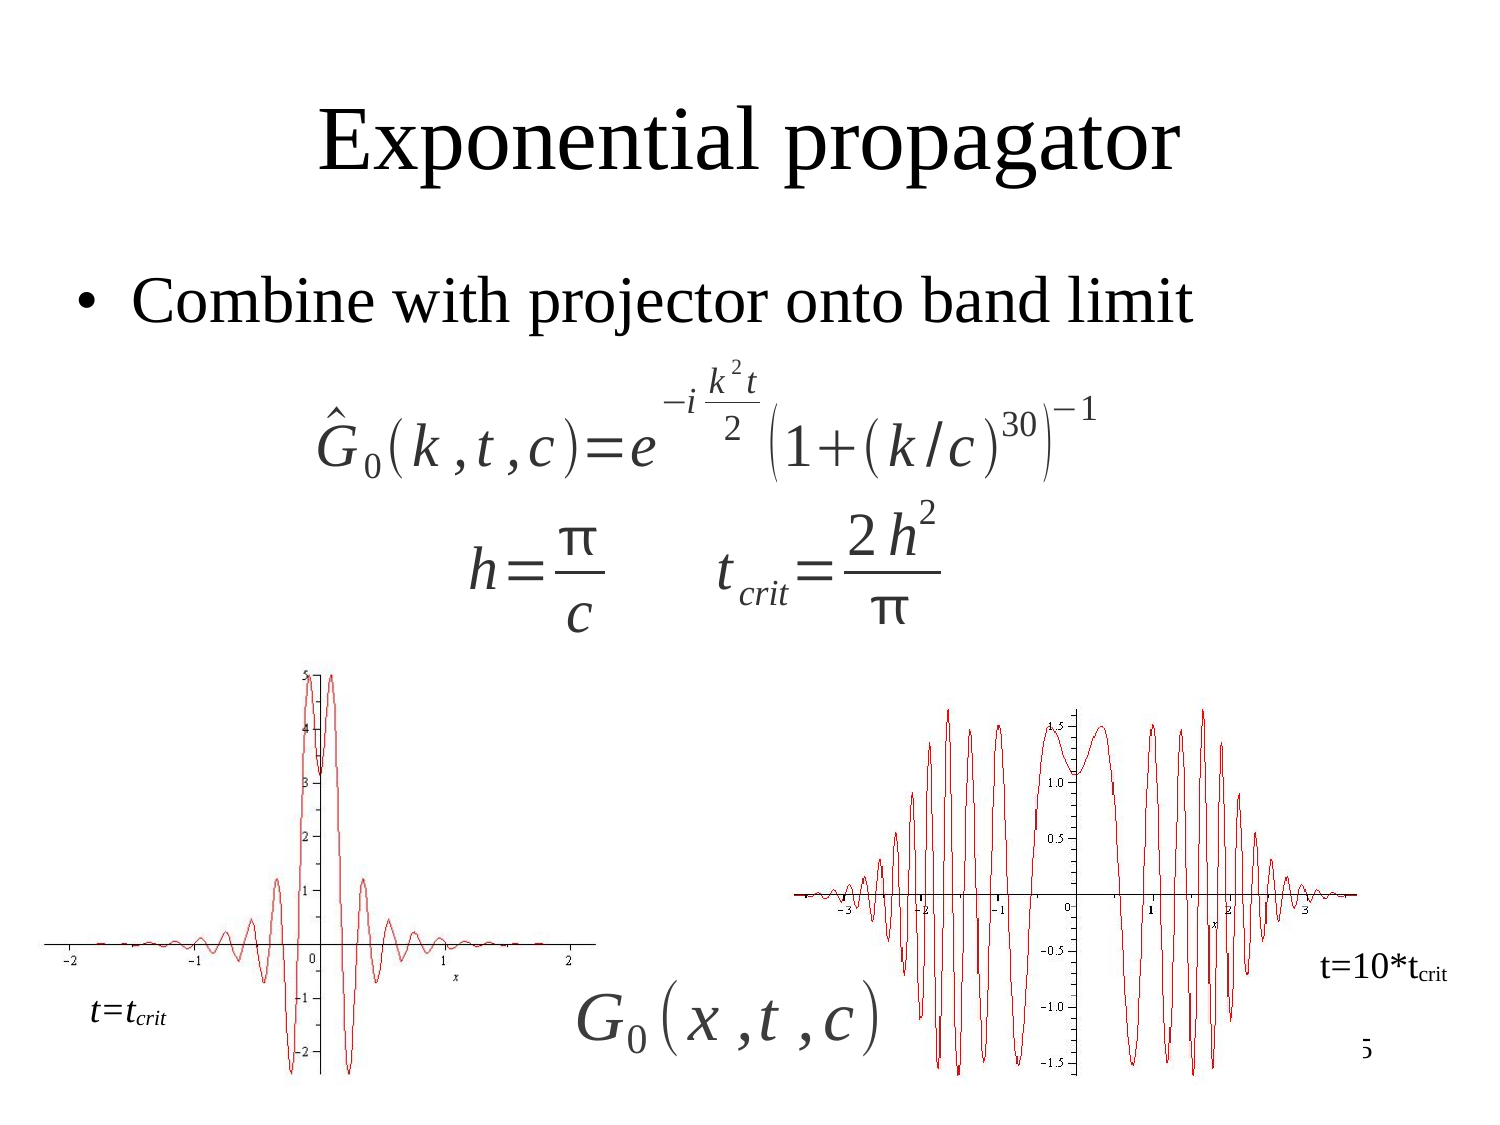

# Exponential propagator
Combine with projector onto band limit
t=10*tcrit
t=tcrit
125